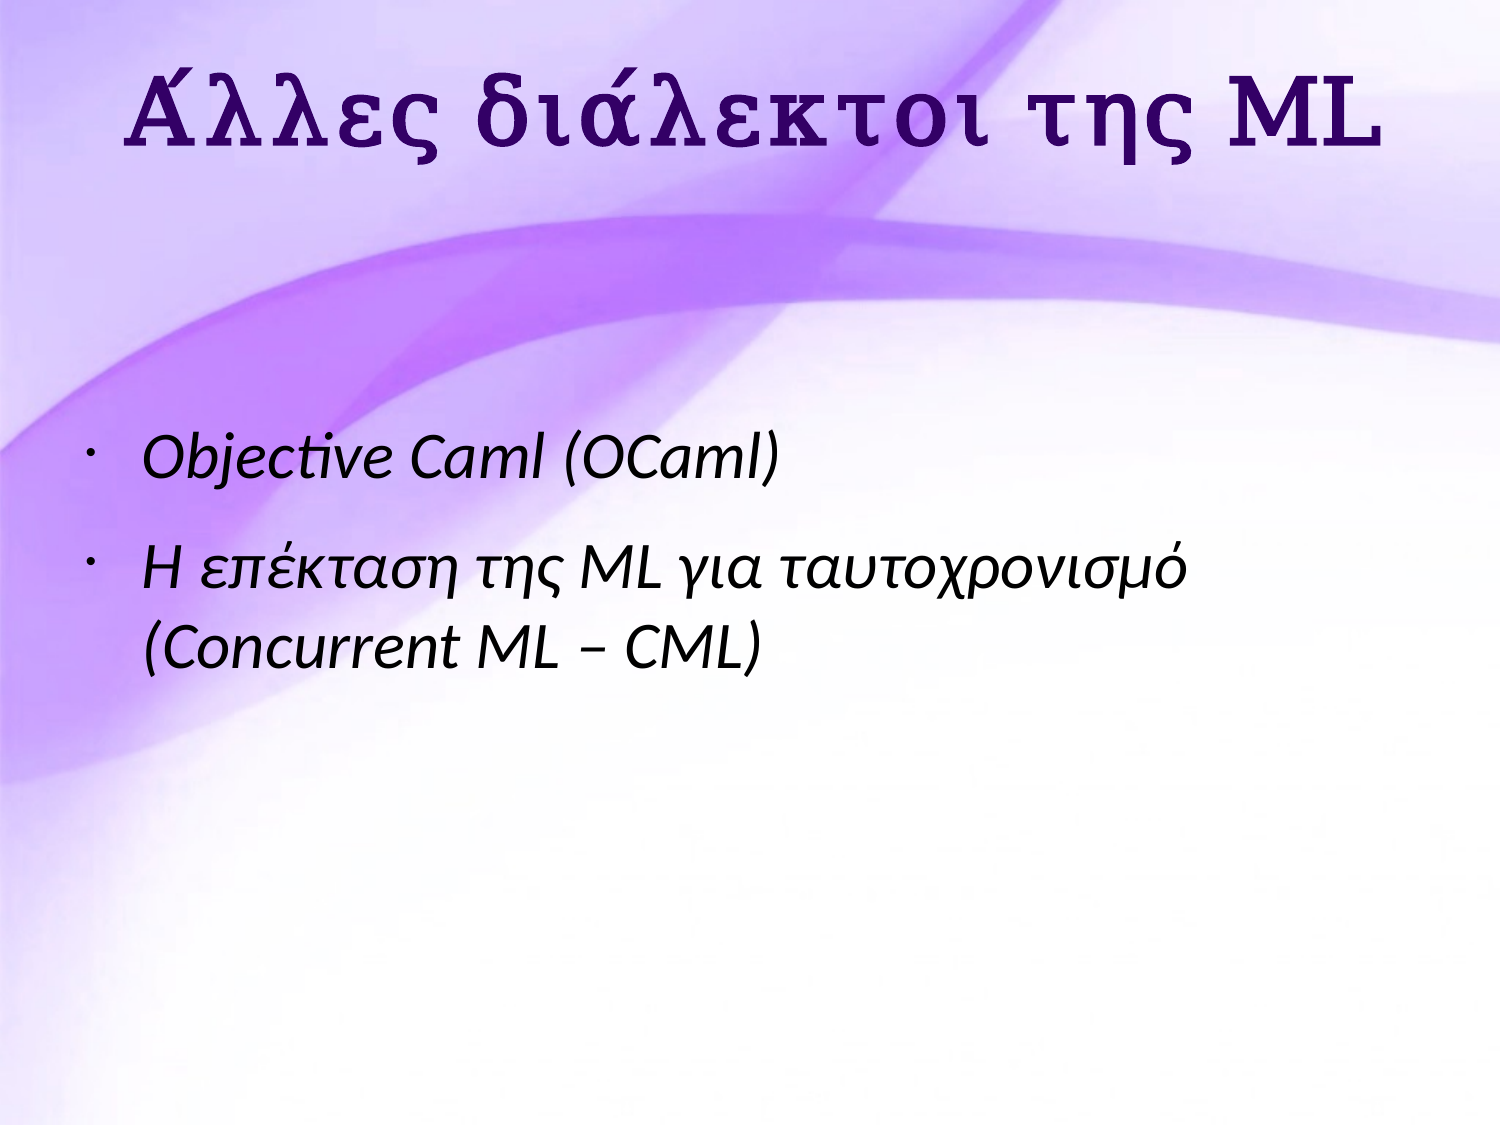

# Άλλες διάλεκτοι της ML
Objective Caml (OCaml)
Η επέκταση της ML για ταυτοχρονισμό (Concurrent ML – CML)